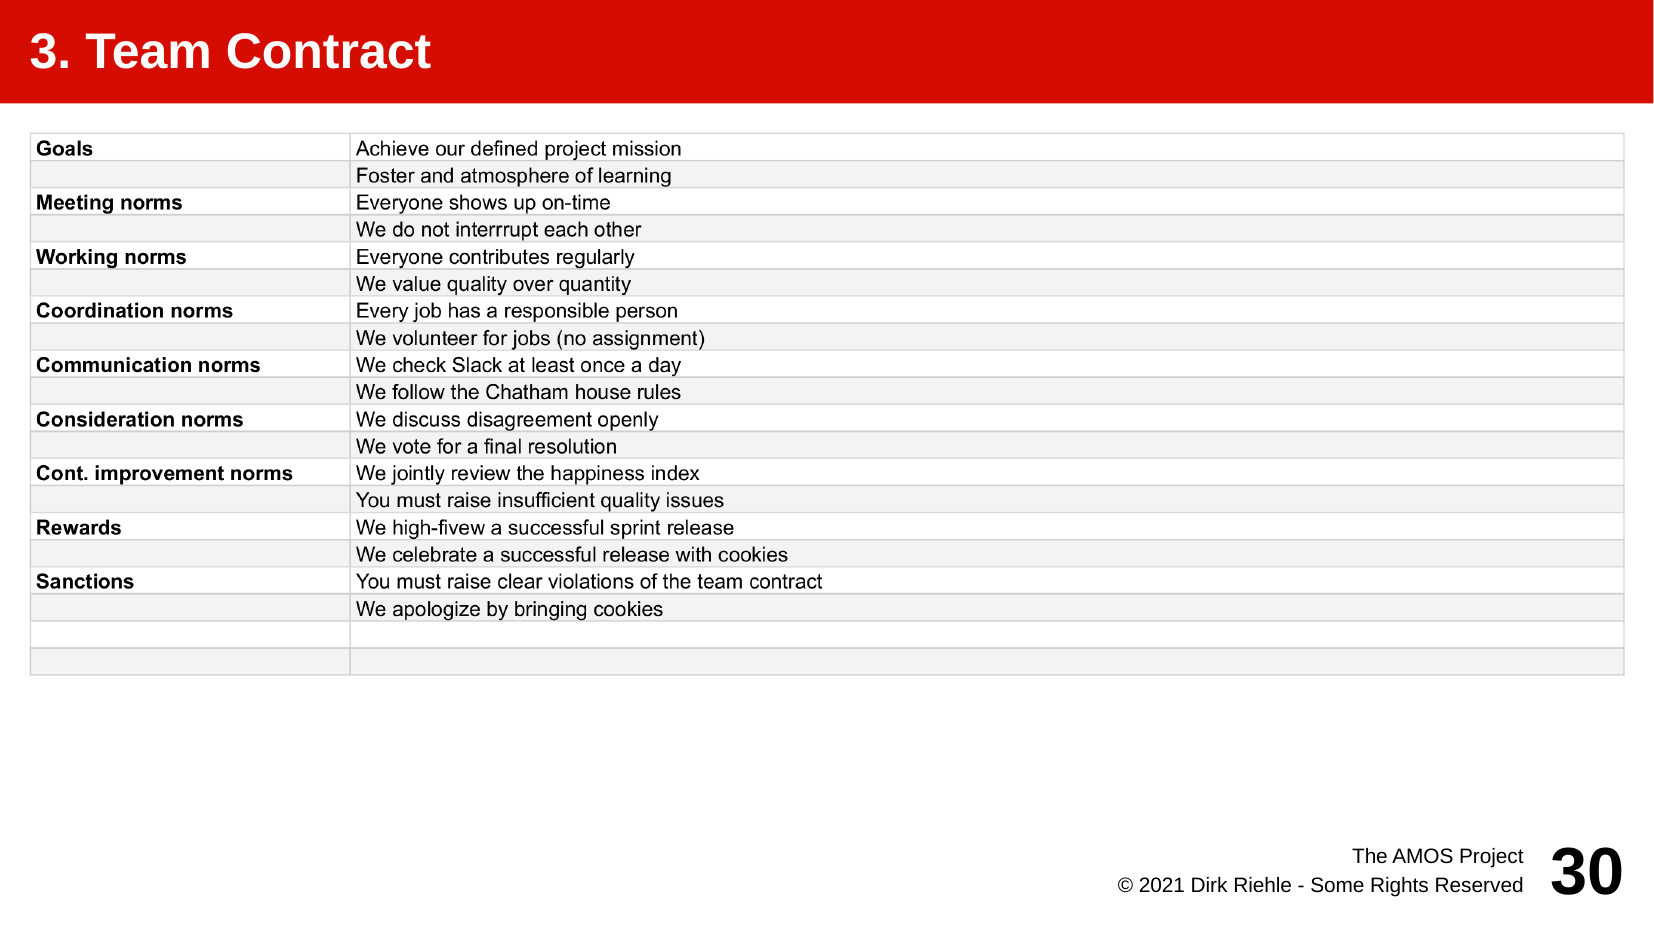

# 3. Team Contract
The AMOS Project
30
© 2021 Dirk Riehle - Some Rights Reserved